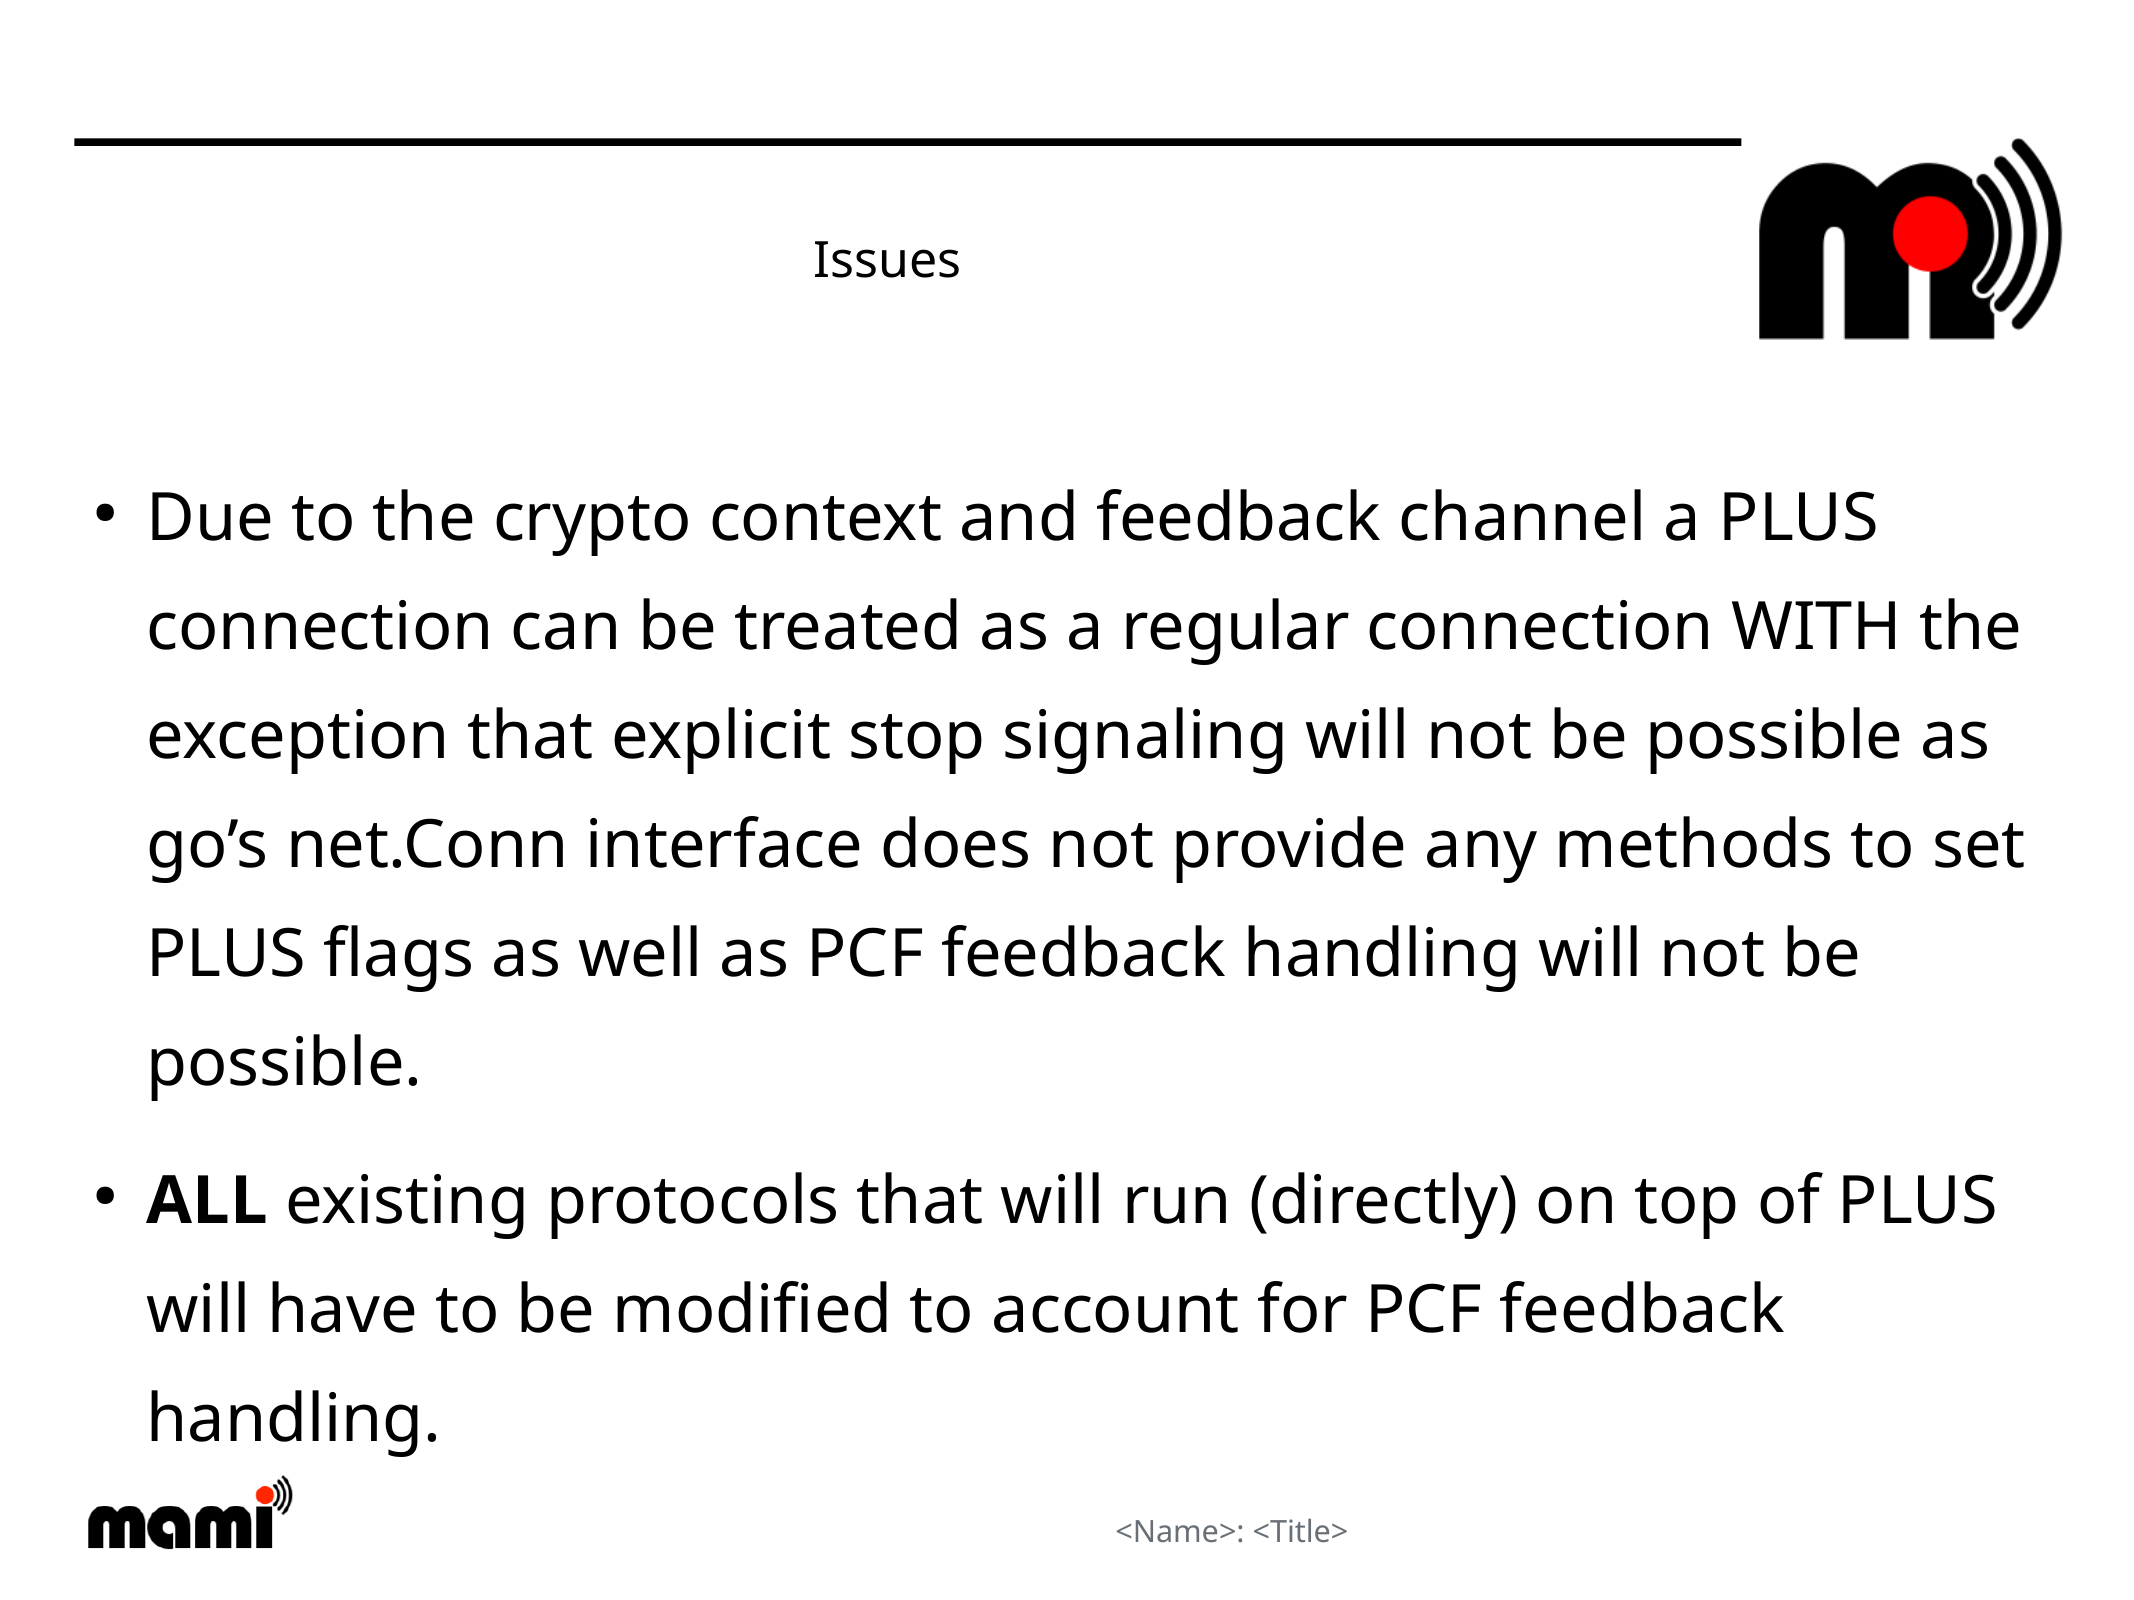

# Issues
Due to the crypto context and feedback channel a PLUS connection can be treated as a regular connection WITH the exception that explicit stop signaling will not be possible as go’s net.Conn interface does not provide any methods to set PLUS flags as well as PCF feedback handling will not be possible.
ALL existing protocols that will run (directly) on top of PLUS will have to be modified to account for PCF feedback handling.